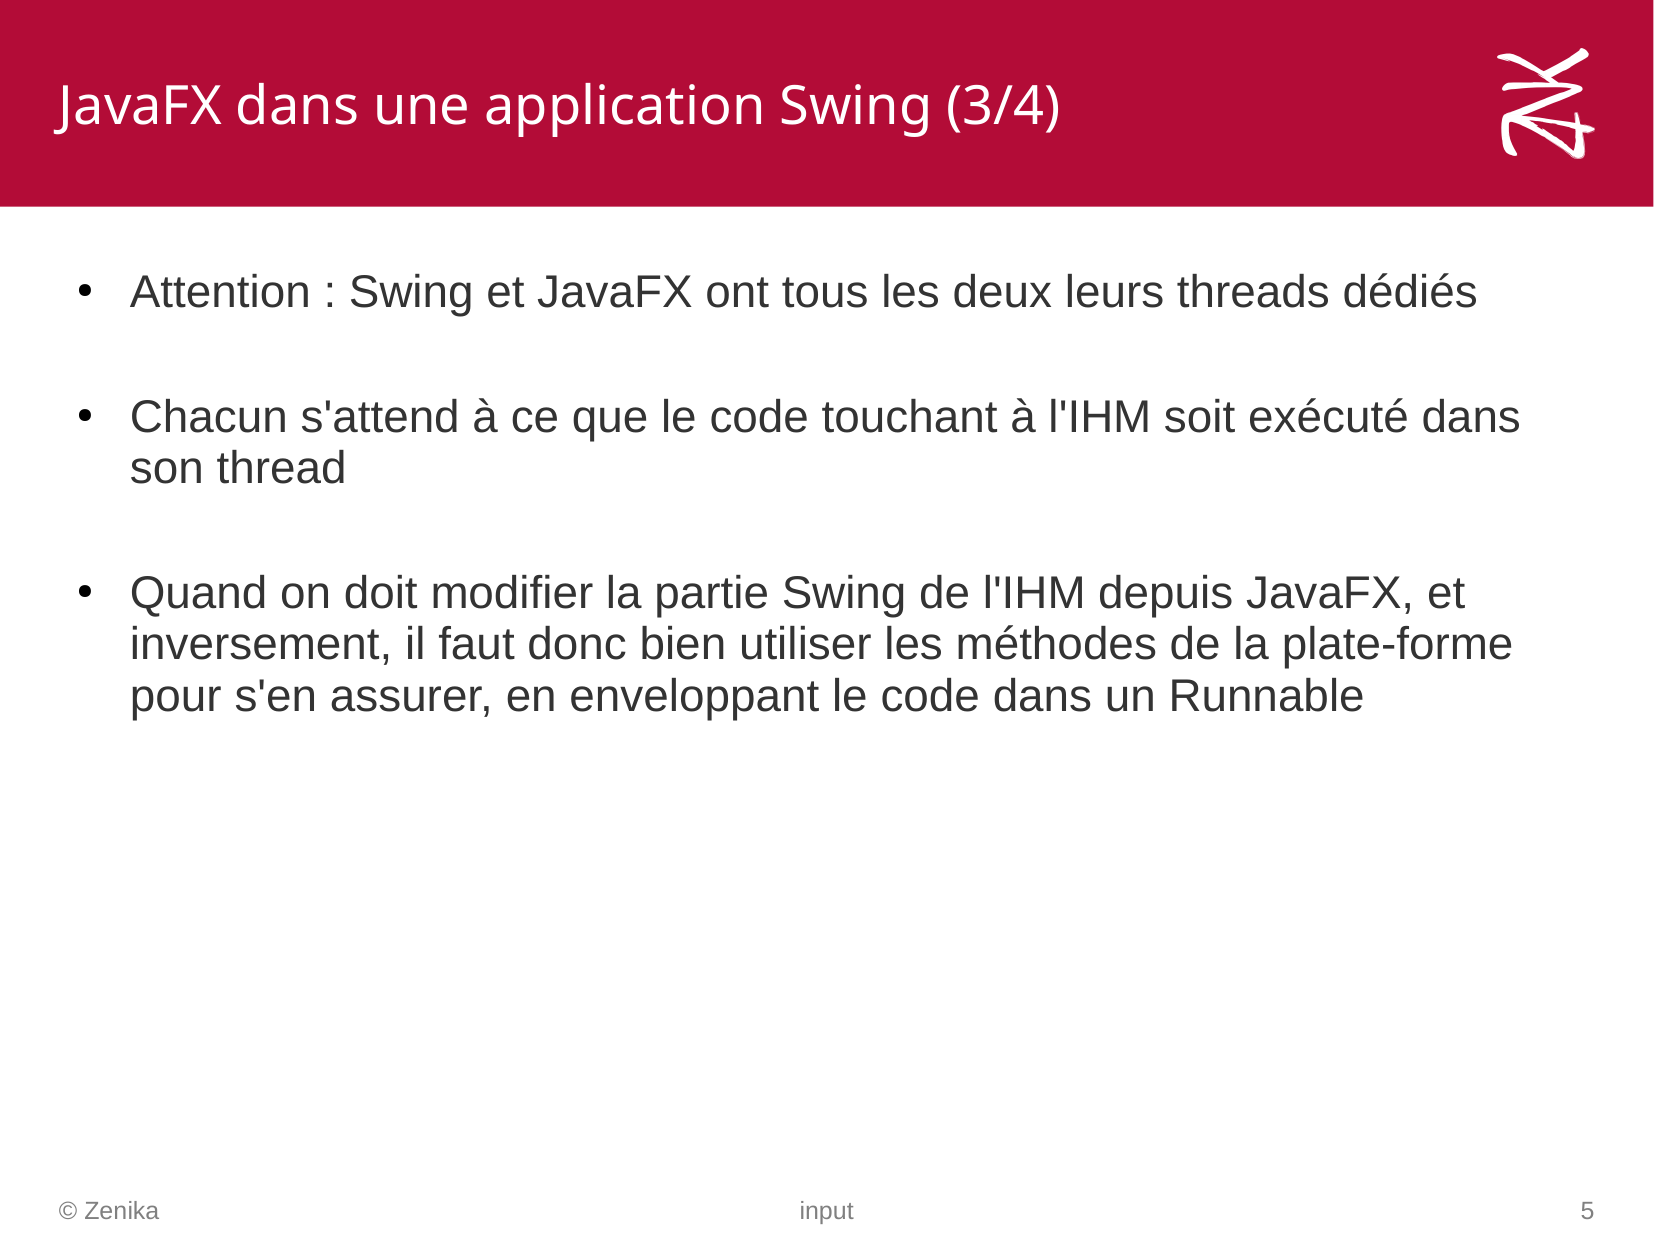

# JavaFX dans une application Swing (3/4)
Attention : Swing et JavaFX ont tous les deux leurs threads dédiés
Chacun s'attend à ce que le code touchant à l'IHM soit exécuté dans son thread
Quand on doit modifier la partie Swing de l'IHM depuis JavaFX, et inversement, il faut donc bien utiliser les méthodes de la plate-forme pour s'en assurer, en enveloppant le code dans un Runnable